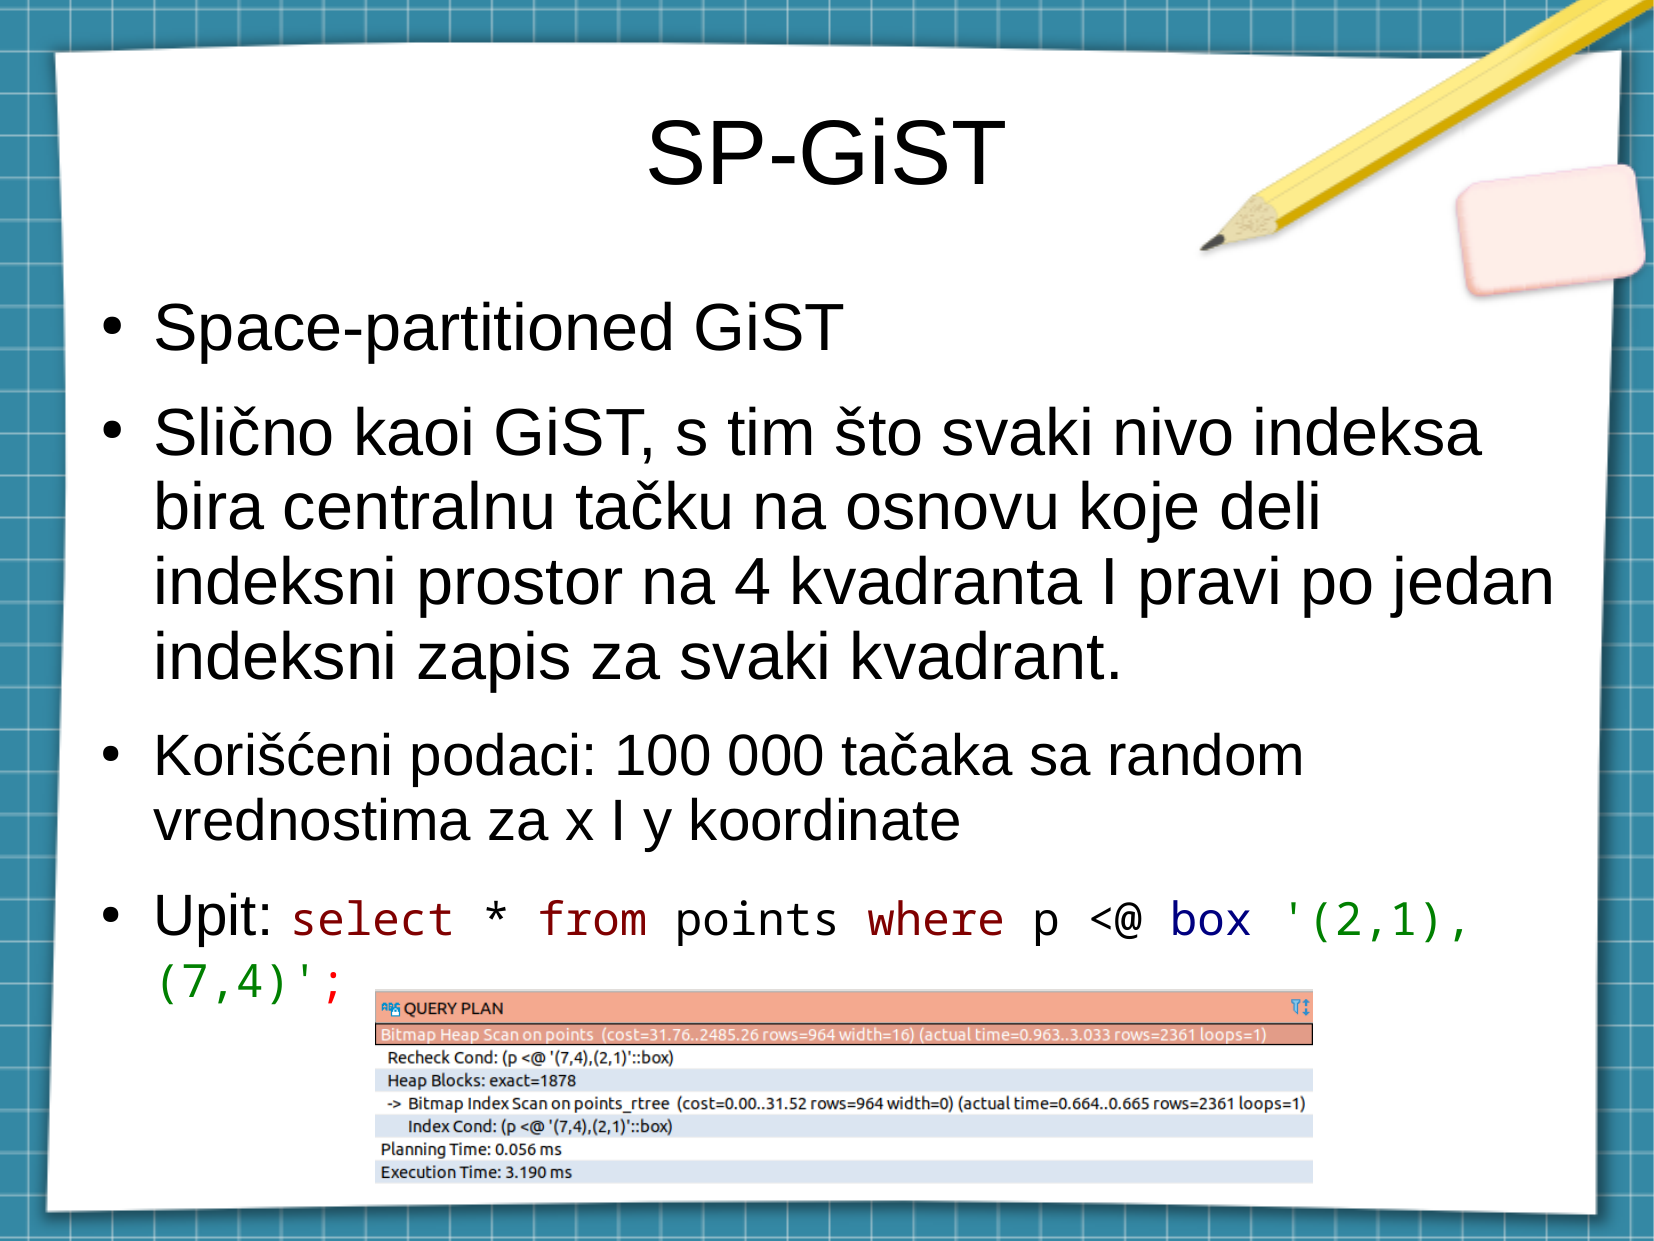

# SP-GiST
Space-partitioned GiST
Slično kaoi GiST, s tim što svaki nivo indeksa bira centralnu tačku na osnovu koje deli indeksni prostor na 4 kvadranta I pravi po jedan indeksni zapis za svaki kvadrant.
Korišćeni podaci: 100 000 tačaka sa random vrednostima za x I y koordinate
Upit: select * from points where p <@ box '(2,1),(7,4)';